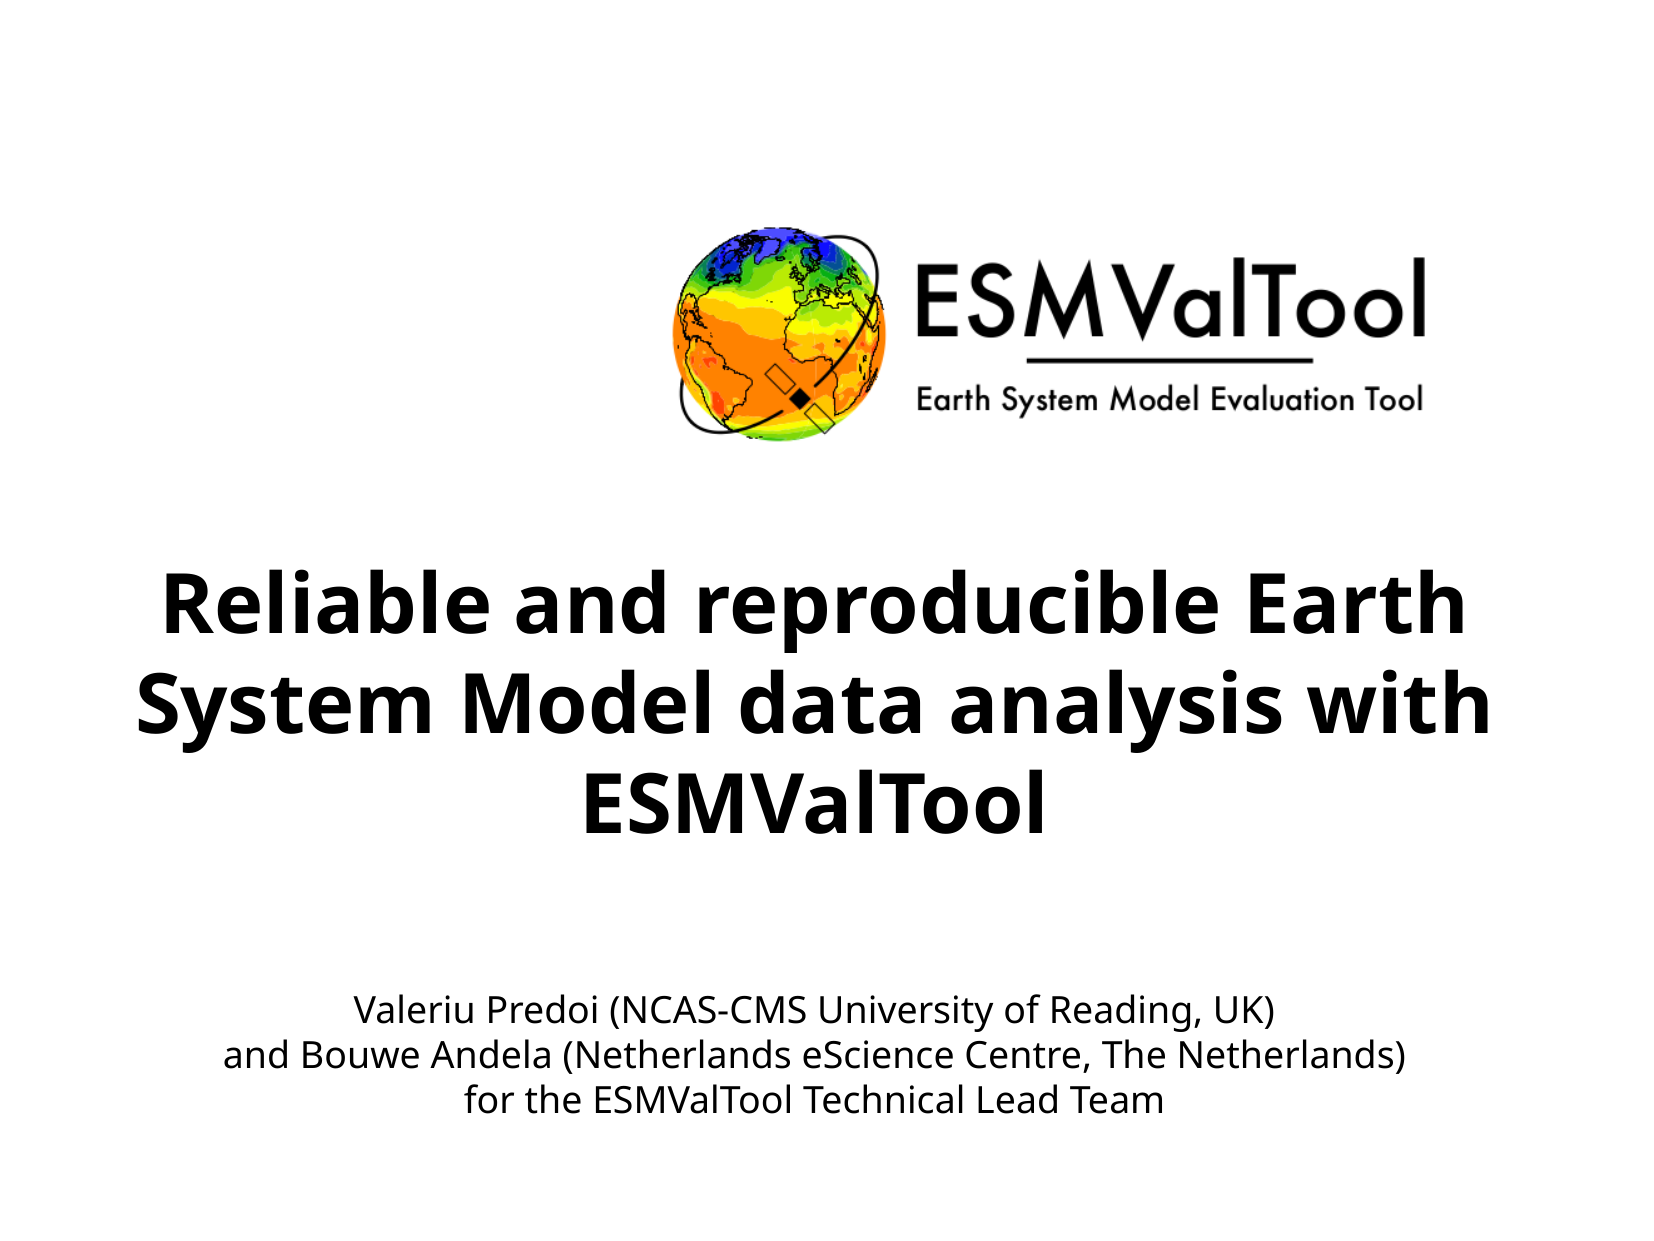

Reliable and reproducible Earth System Model data analysis with ESMValTool
Valeriu Predoi (NCAS-CMS University of Reading, UK)
and Bouwe Andela (Netherlands eScience Centre, The Netherlands)
for the ESMValTool Technical Lead Team